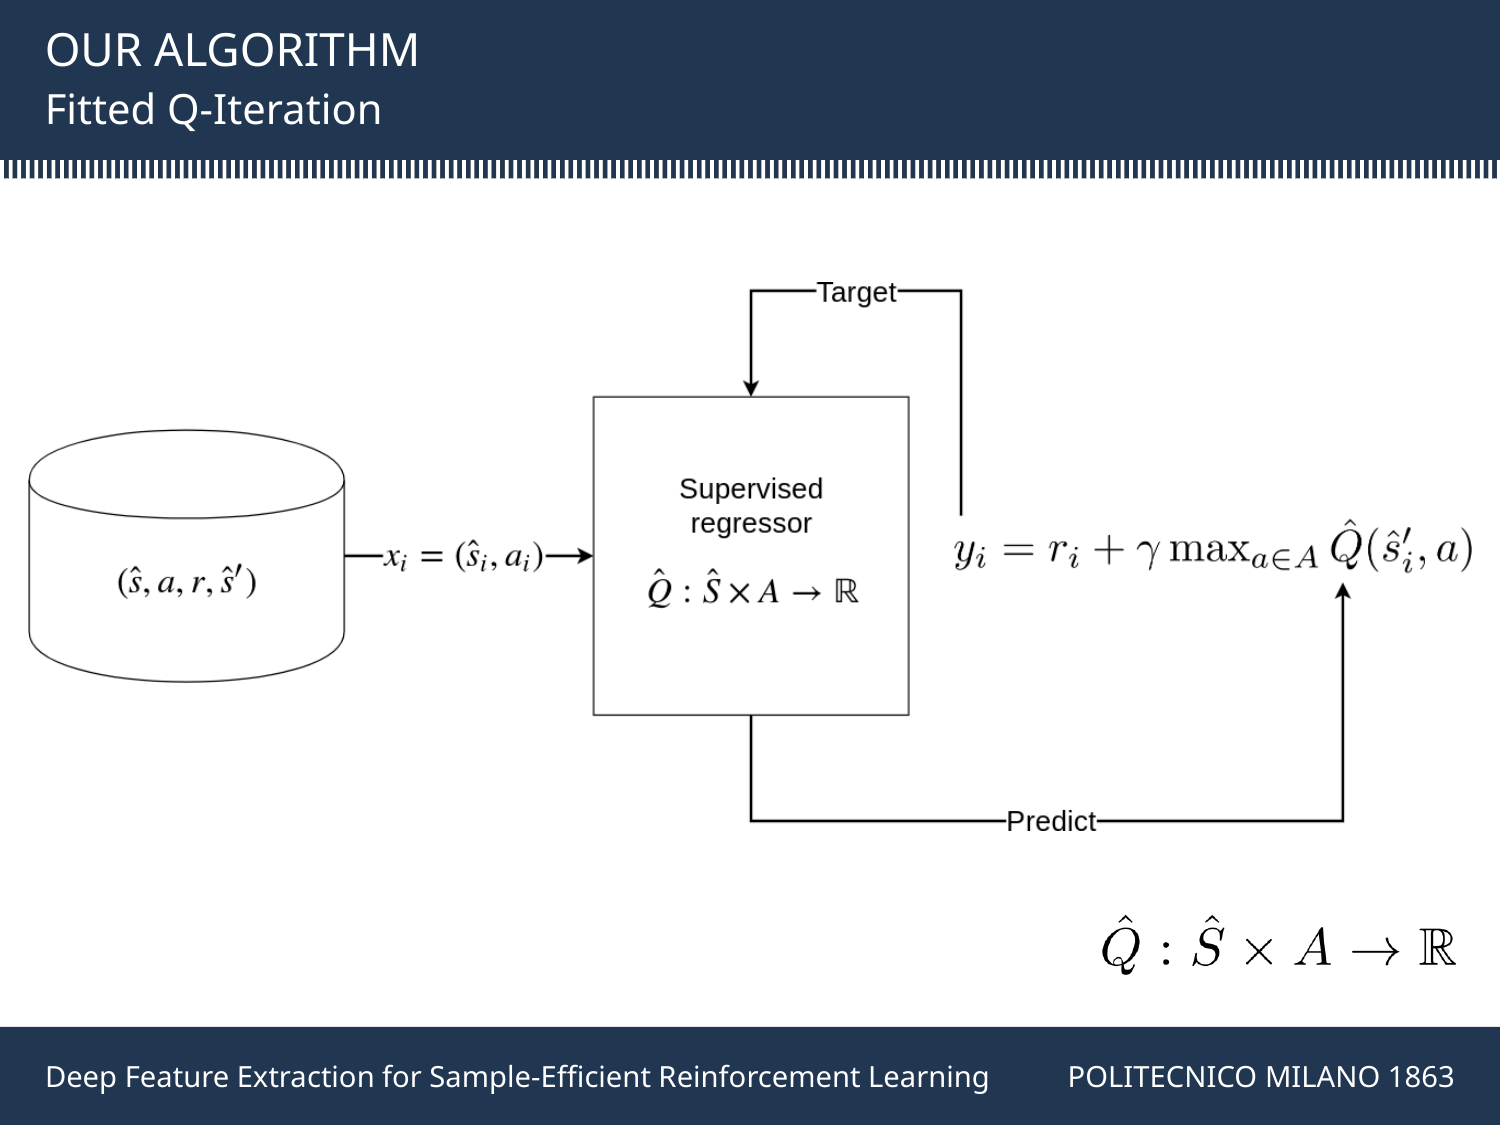

OUR ALGORITHM
Fitted Q-Iteration
Deep Feature Extraction for Sample-Efficient Reinforcement Learning
POLITECNICO MILANO 1863